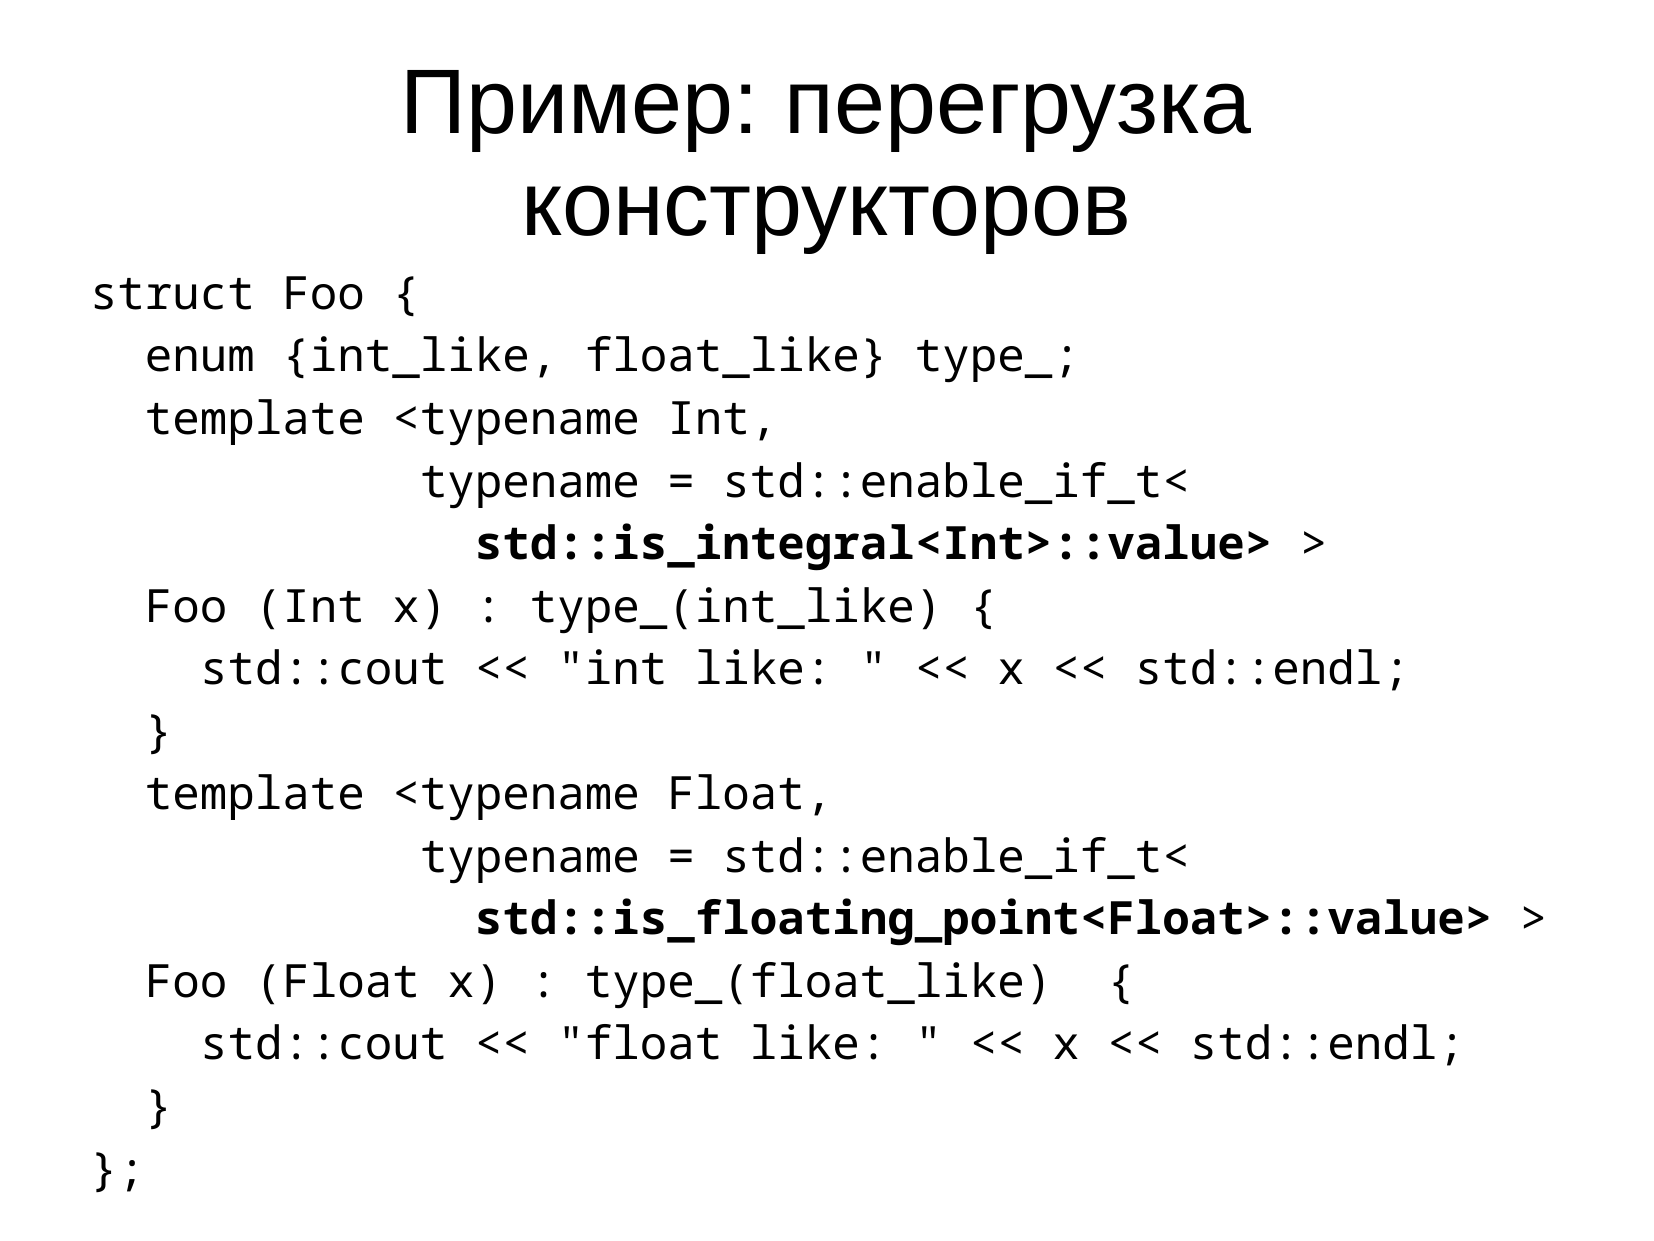

# Пример: перегрузка конструкторов
struct Foo {
 enum {int_like, float_like} type_;
 template <typename Int,
 typename = std::enable_if_t<
 std::is_integral<Int>::value> >
 Foo (Int x) : type_(int_like) {
 std::cout << "int like: " << x << std::endl;
 }
 template <typename Float,
 typename = std::enable_if_t<
 std::is_floating_point<Float>::value> >
 Foo (Float x) : type_(float_like) {
 std::cout << "float like: " << x << std::endl;
 }
};